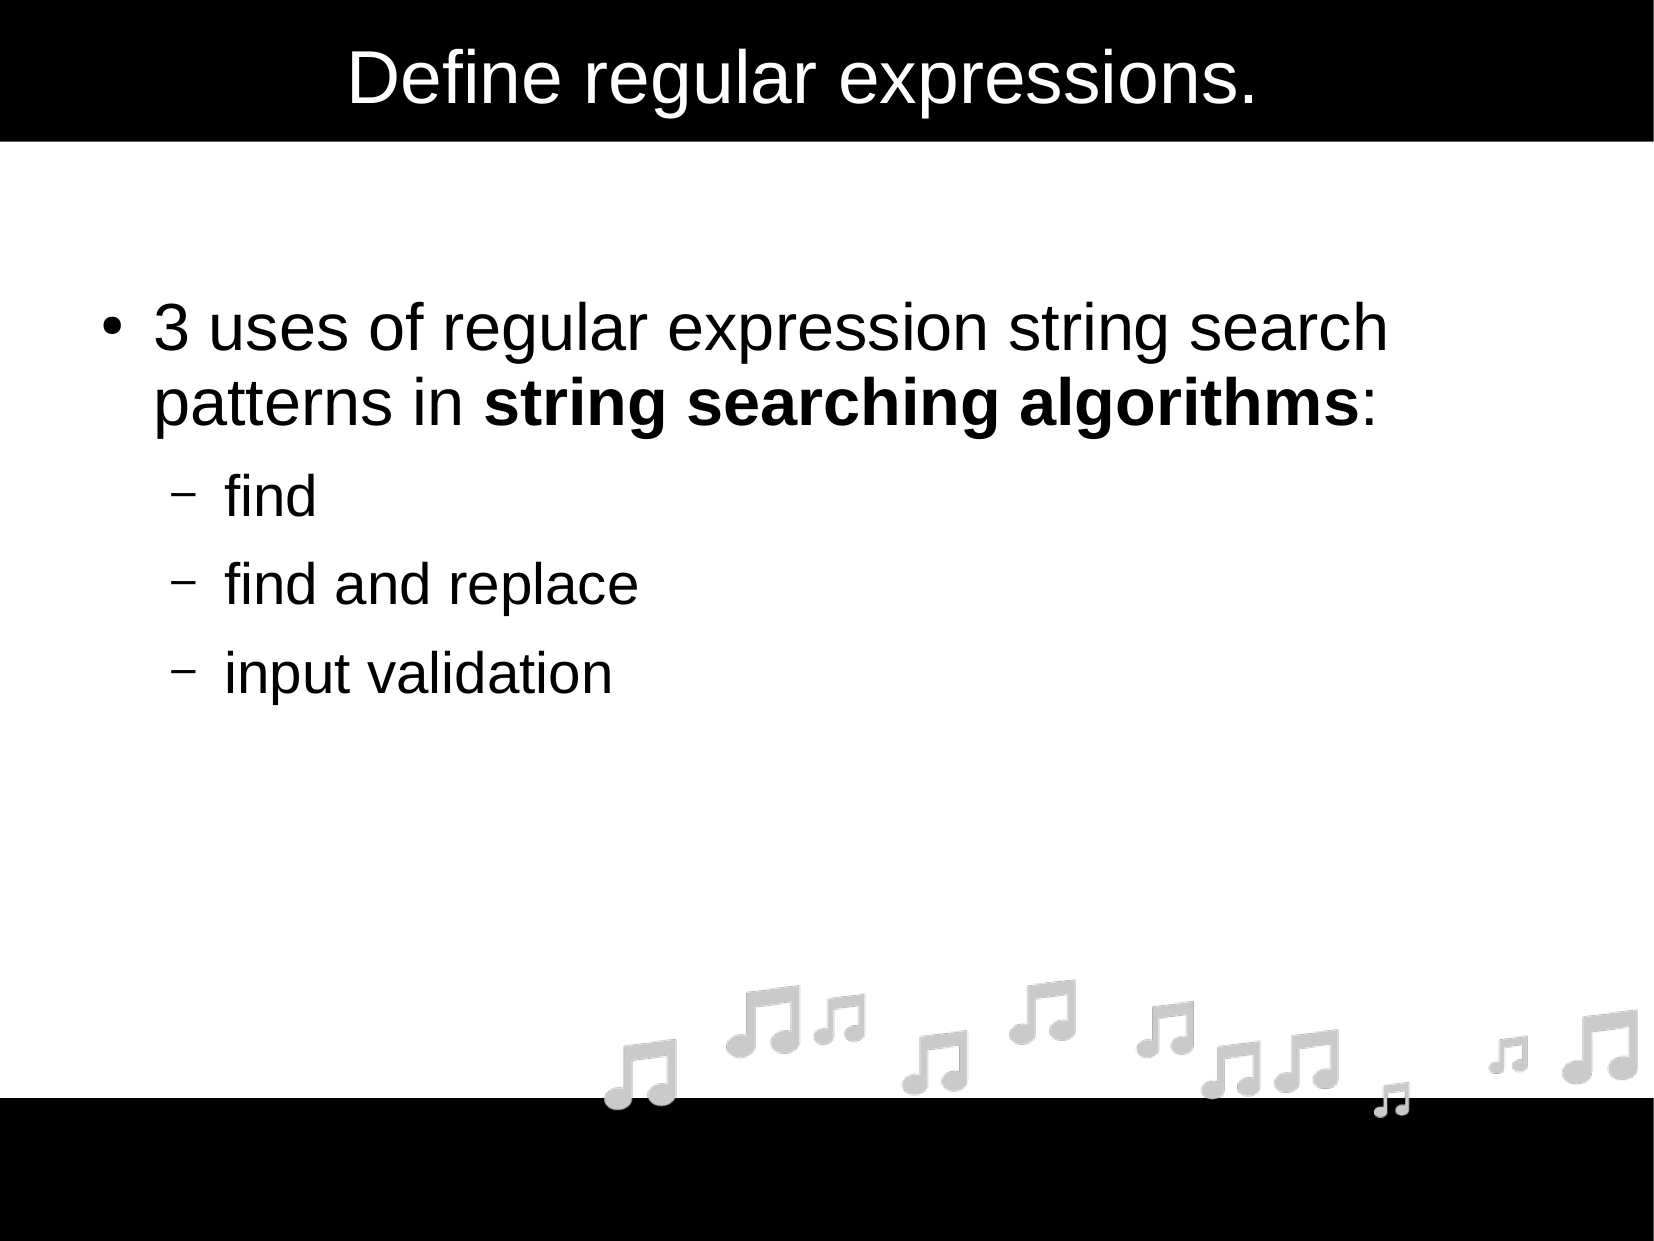

# Define regular expressions.
3 uses of regular expression string search patterns in string searching algorithms:
find
find and replace
input validation